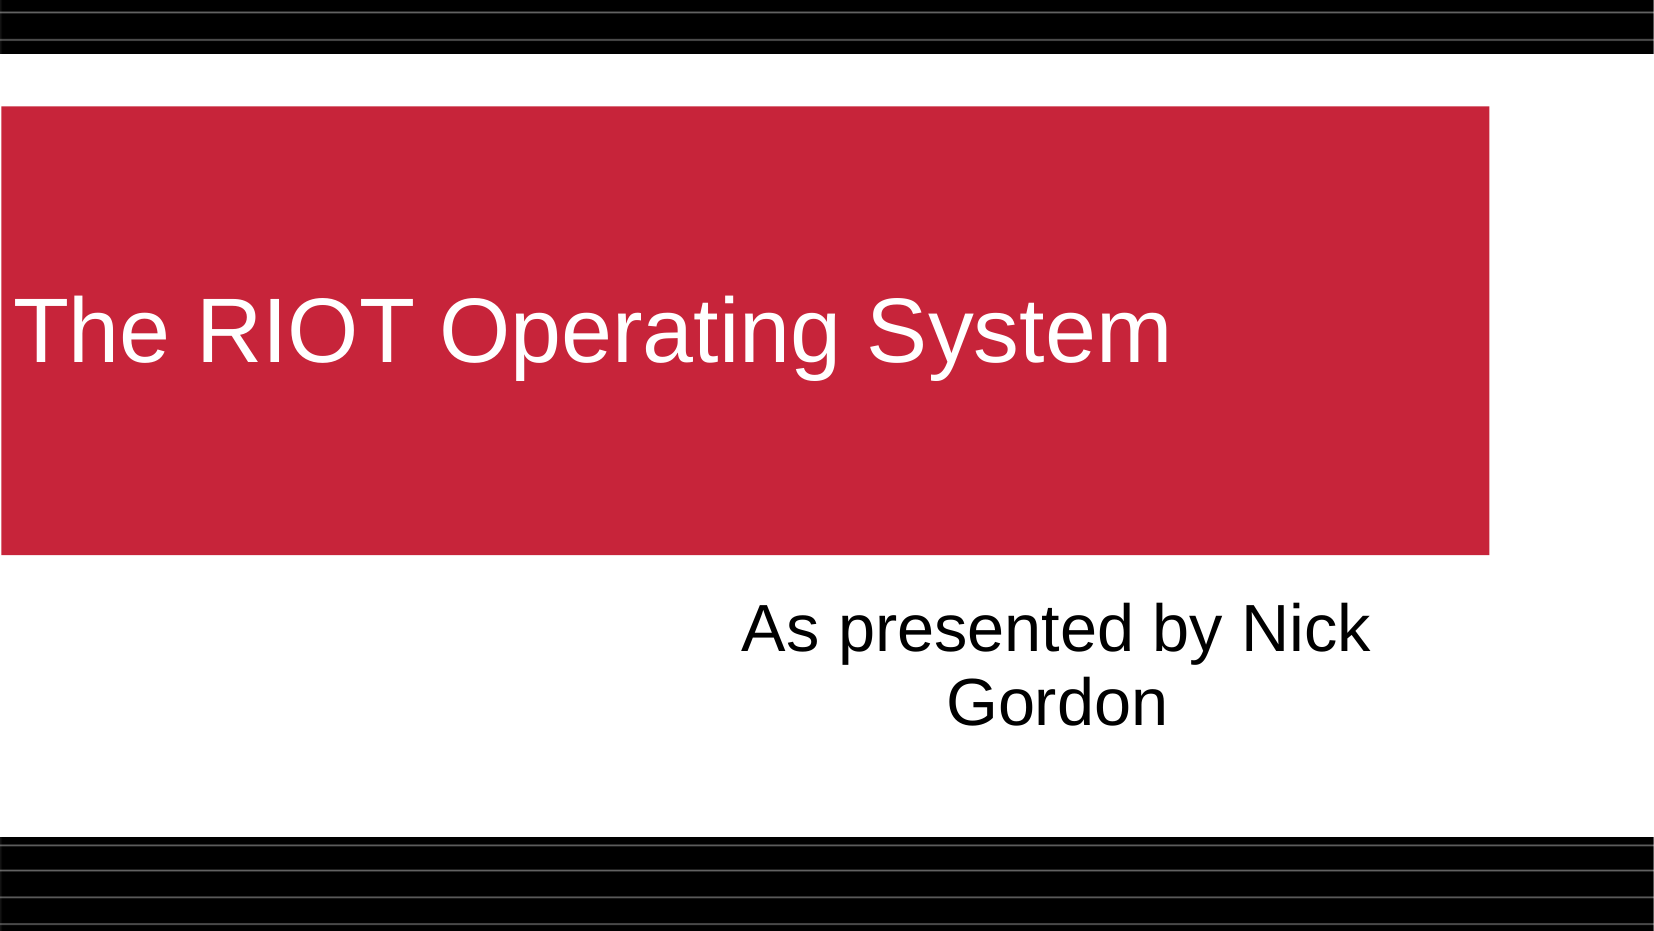

# The RIOT Operating System
As presented by Nick Gordon